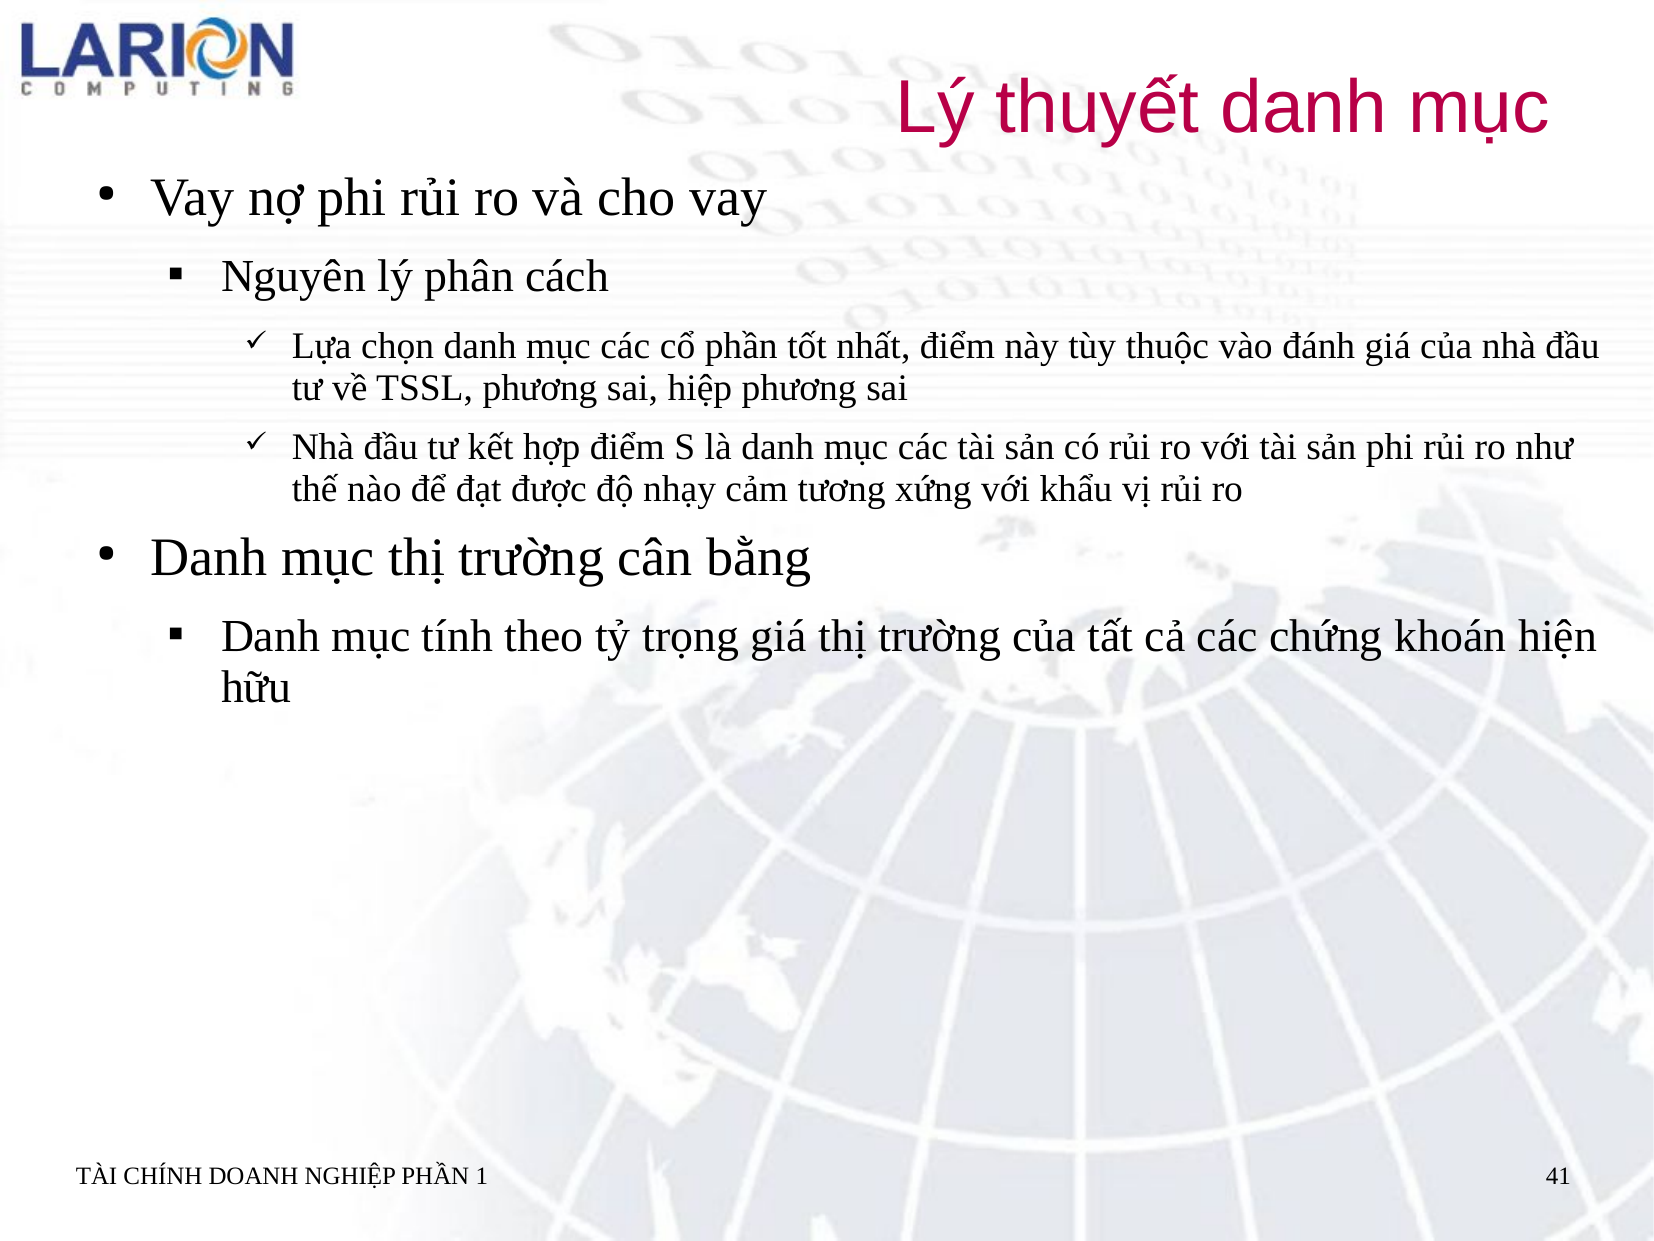

# Lý thuyết danh mục
Vay nợ phi rủi ro và cho vay
Nguyên lý phân cách
Lựa chọn danh mục các cổ phần tốt nhất, điểm này tùy thuộc vào đánh giá của nhà đầu tư về TSSL, phương sai, hiệp phương sai
Nhà đầu tư kết hợp điểm S là danh mục các tài sản có rủi ro với tài sản phi rủi ro như thế nào để đạt được độ nhạy cảm tương xứng với khẩu vị rủi ro
Danh mục thị trường cân bằng
Danh mục tính theo tỷ trọng giá thị trường của tất cả các chứng khoán hiện hữu
TÀI CHÍNH DOANH NGHIỆP PHẦN 1
41